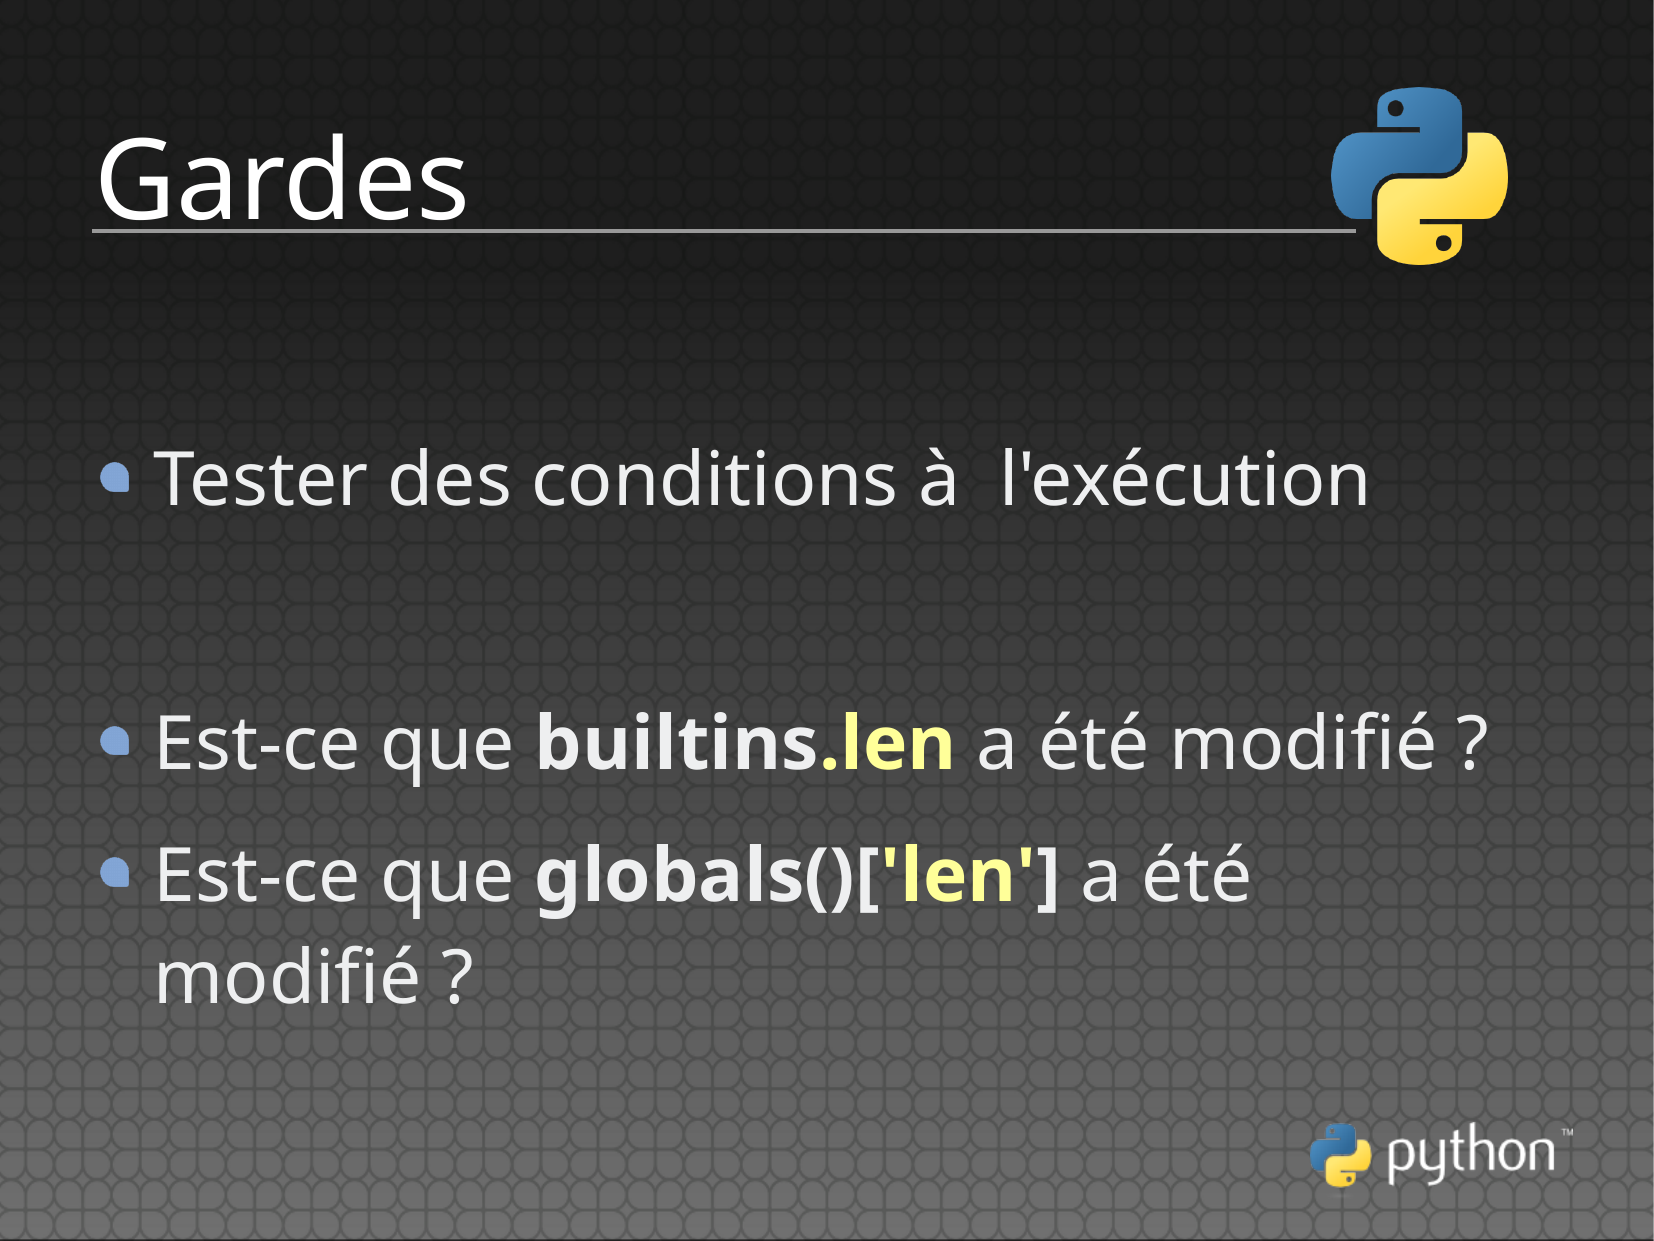

Gardes
# Tester des conditions à l'exécution
Est-ce que builtins.len a été modifié ?
Est-ce que globals()['len'] a été modifié ?